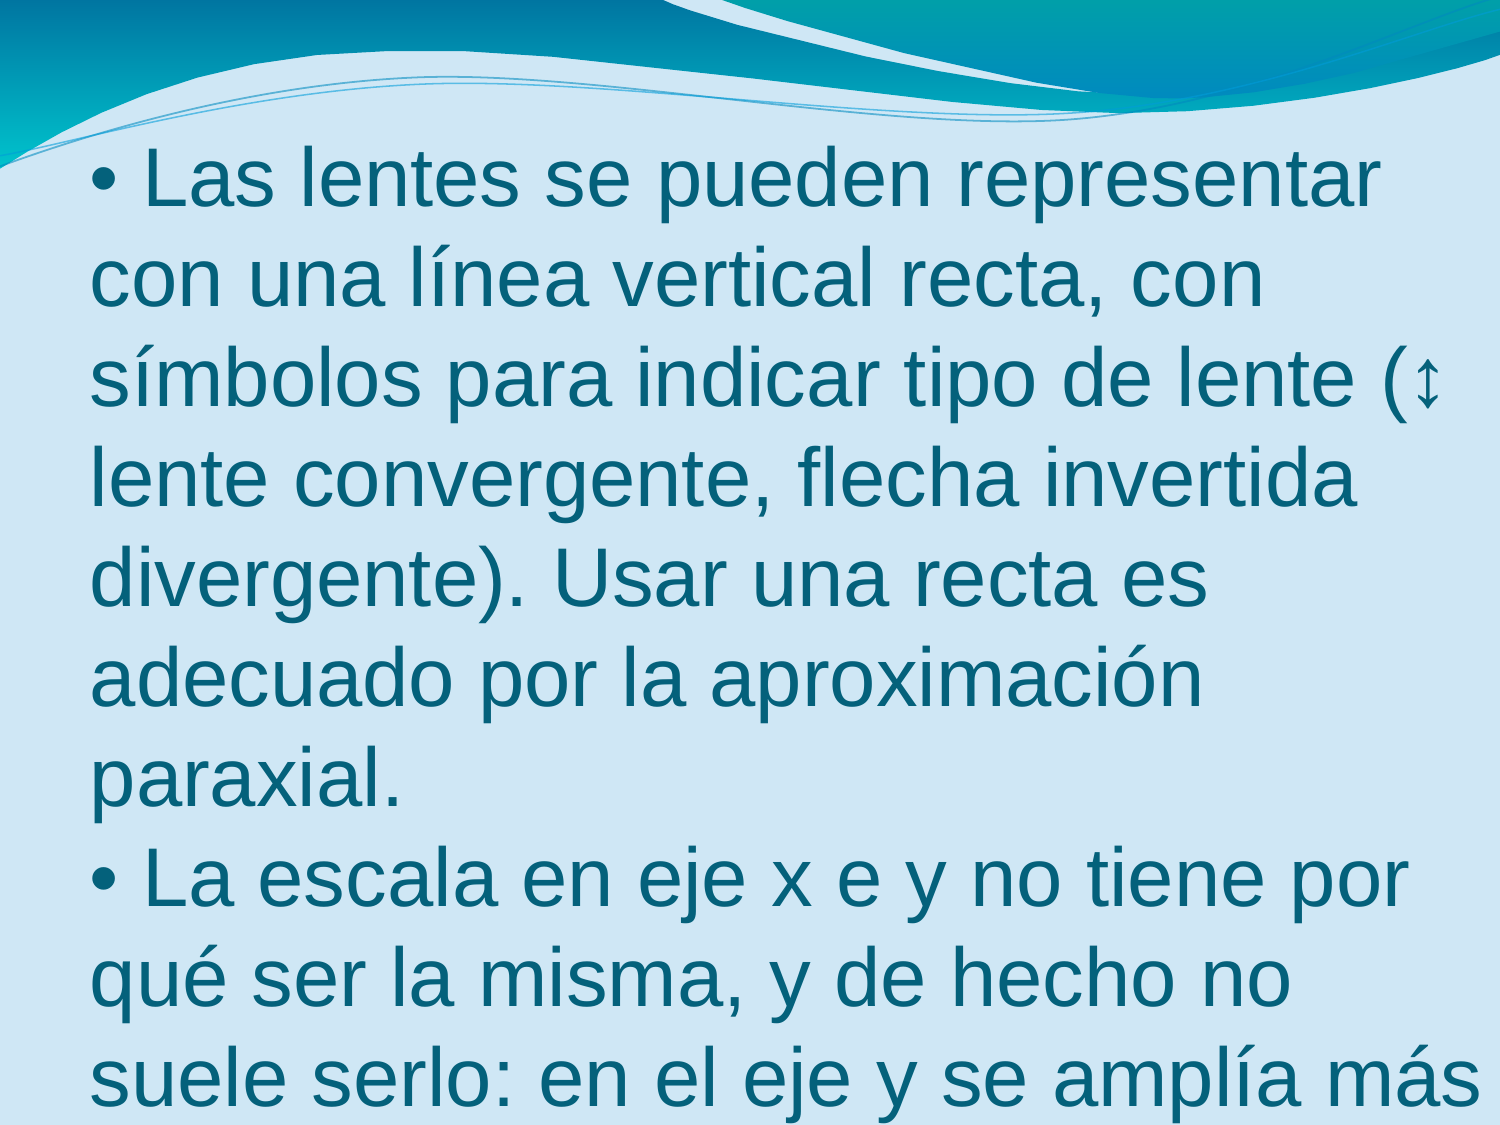

# • Las lentes se pueden representar con una línea vertical recta, con símbolos para indicar tipo de lente (↕ lente convergente, flecha invertida divergente). Usar una recta es adecuado por la aproximación paraxial. • La escala en eje x e y no tiene por qué ser la misma, y de hecho no suele serlo: en el eje y se amplía más para ver mejor los objetos y el trazado de rayos.